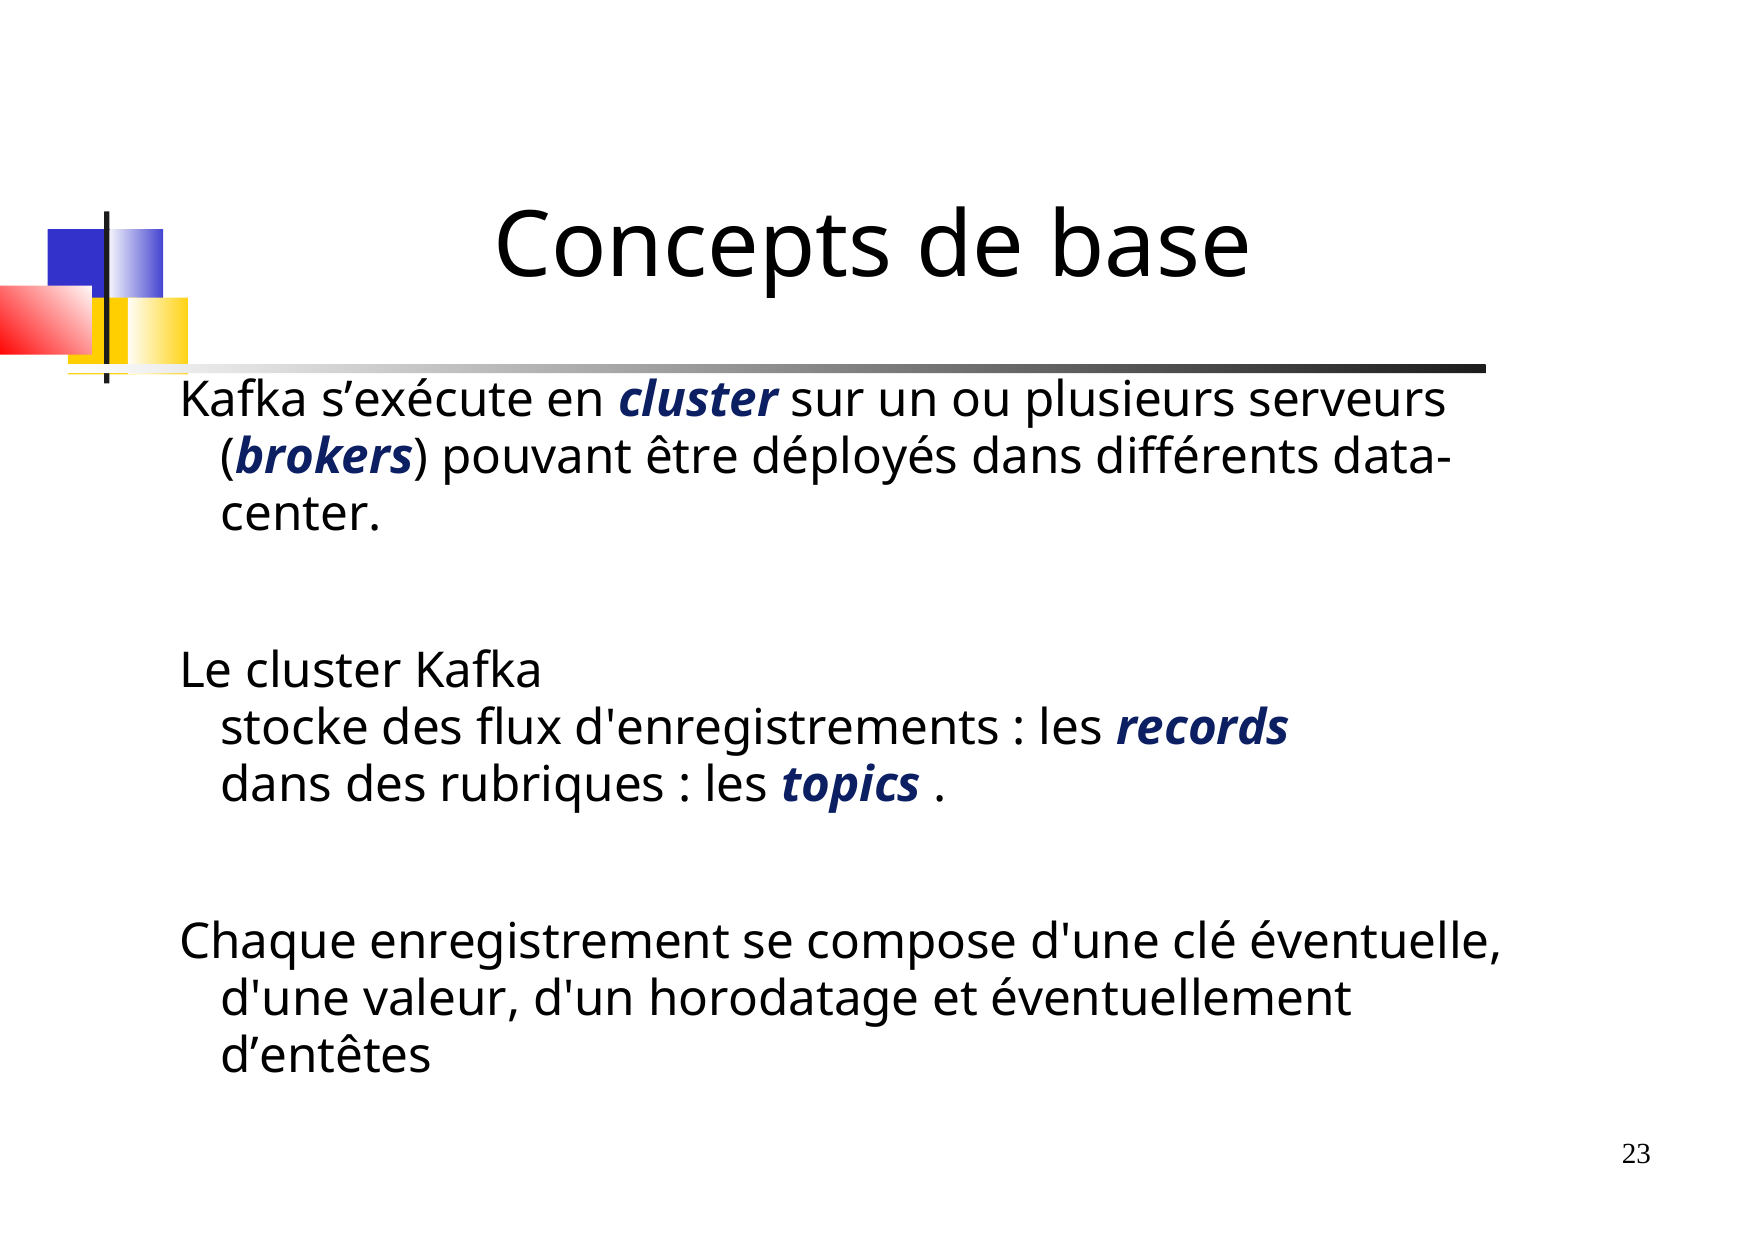

# Concepts de base
Kafka s’exécute en cluster sur un ou plusieurs serveurs (brokers) pouvant être déployés dans différents data-center.
Le cluster Kafka
stocke des flux d'enregistrements : les records
dans des rubriques : les topics .
Chaque enregistrement se compose d'une clé éventuelle, d'une valeur, d'un horodatage et éventuellement d’entêtes